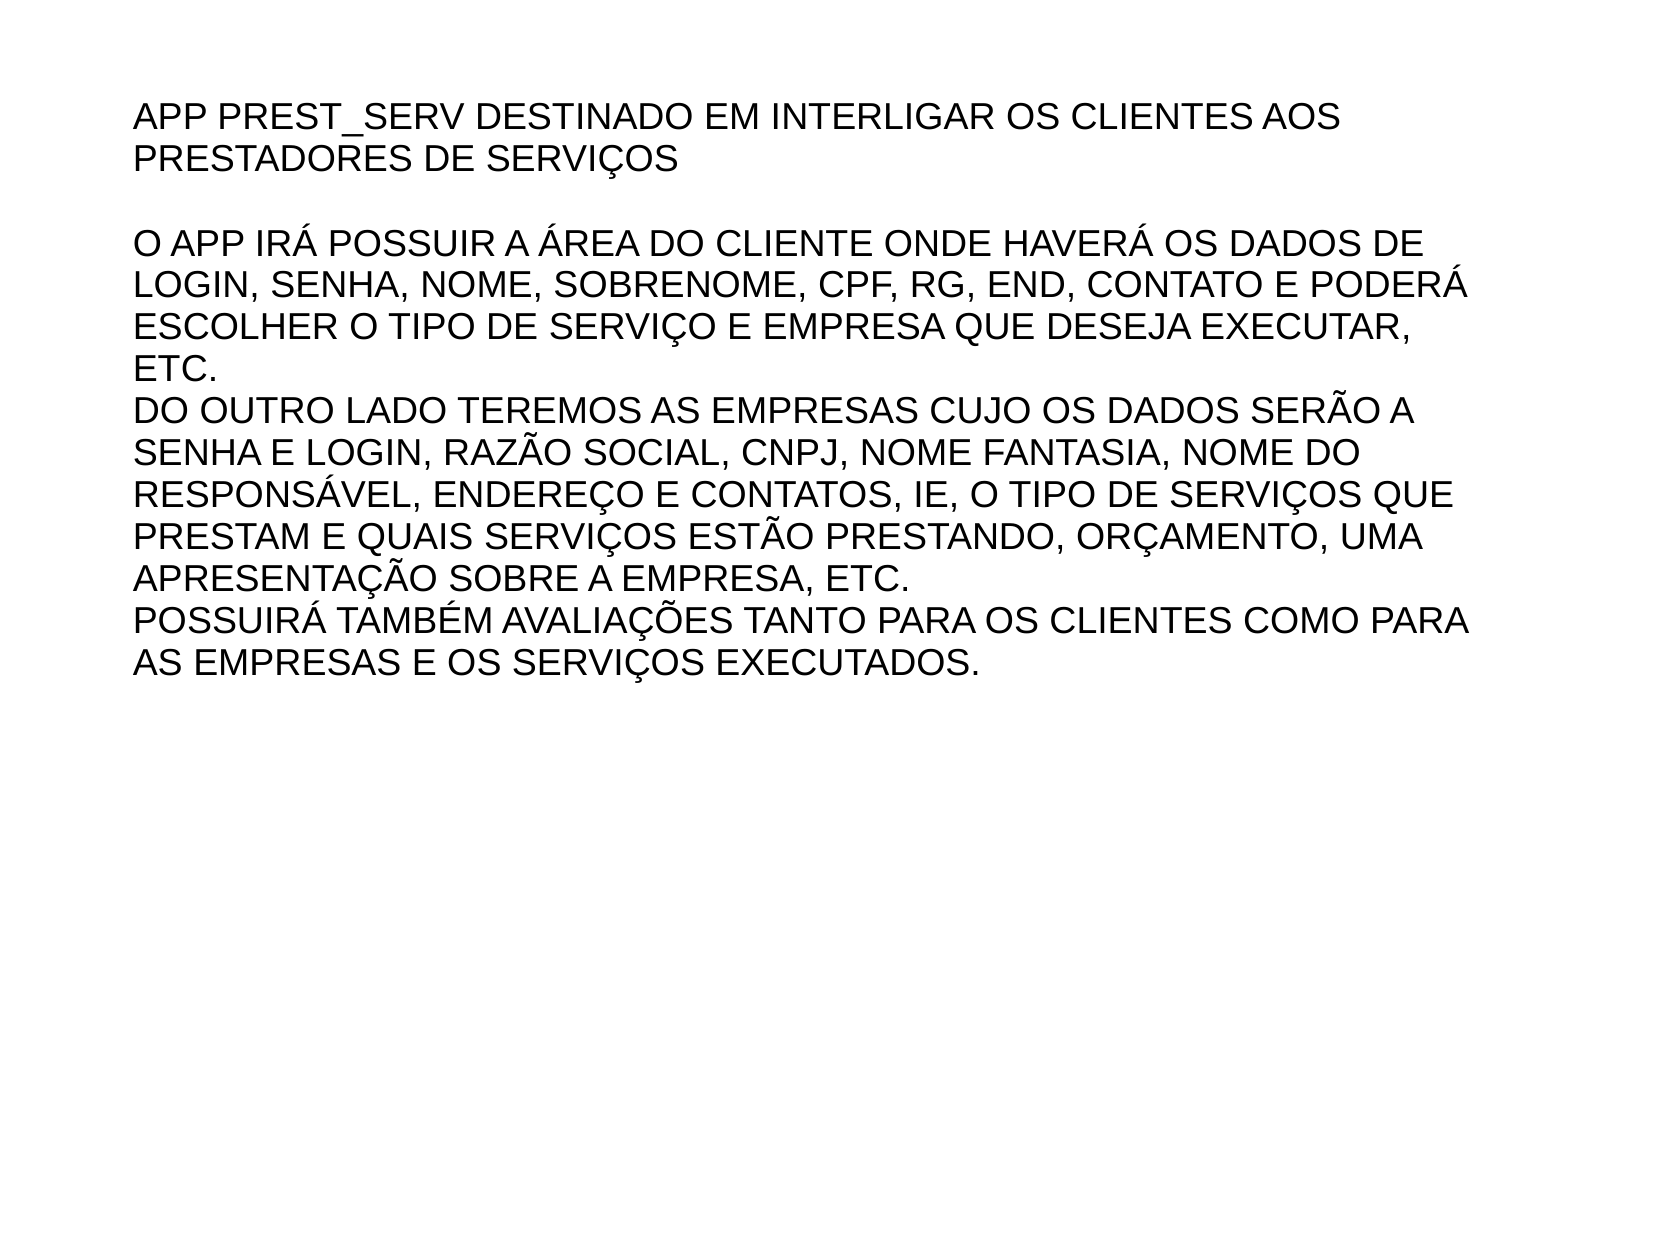

APP PREST_SERV DESTINADO EM INTERLIGAR OS CLIENTES AOS PRESTADORES DE SERVIÇOS
O APP IRÁ POSSUIR A ÁREA DO CLIENTE ONDE HAVERÁ OS DADOS DE LOGIN, SENHA, NOME, SOBRENOME, CPF, RG, END, CONTATO E PODERÁ ESCOLHER O TIPO DE SERVIÇO E EMPRESA QUE DESEJA EXECUTAR, ETC.
DO OUTRO LADO TEREMOS AS EMPRESAS CUJO OS DADOS SERÃO A SENHA E LOGIN, RAZÃO SOCIAL, CNPJ, NOME FANTASIA, NOME DO RESPONSÁVEL, ENDEREÇO E CONTATOS, IE, O TIPO DE SERVIÇOS QUE PRESTAM E QUAIS SERVIÇOS ESTÃO PRESTANDO, ORÇAMENTO, UMA APRESENTAÇÃO SOBRE A EMPRESA, ETC.
POSSUIRÁ TAMBÉM AVALIAÇÕES TANTO PARA OS CLIENTES COMO PARA AS EMPRESAS E OS SERVIÇOS EXECUTADOS.